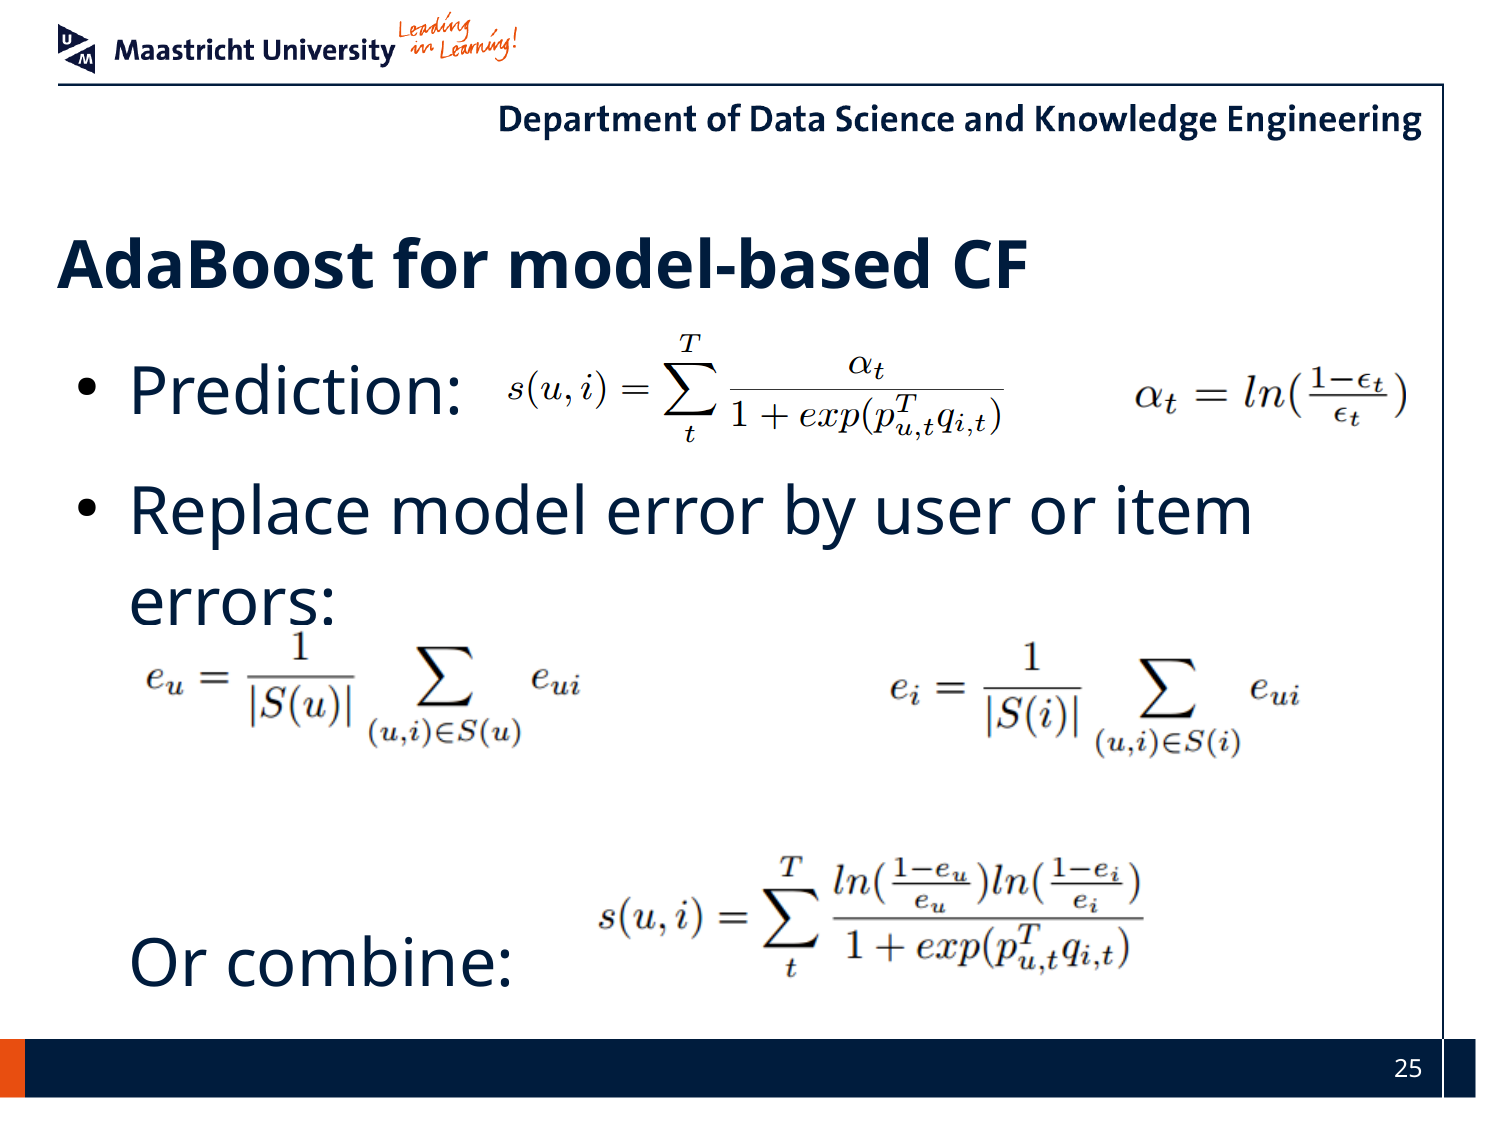

# AdaBoost for model-based CF
Prediction:
Replace model error by user or item errors:
Or combine: